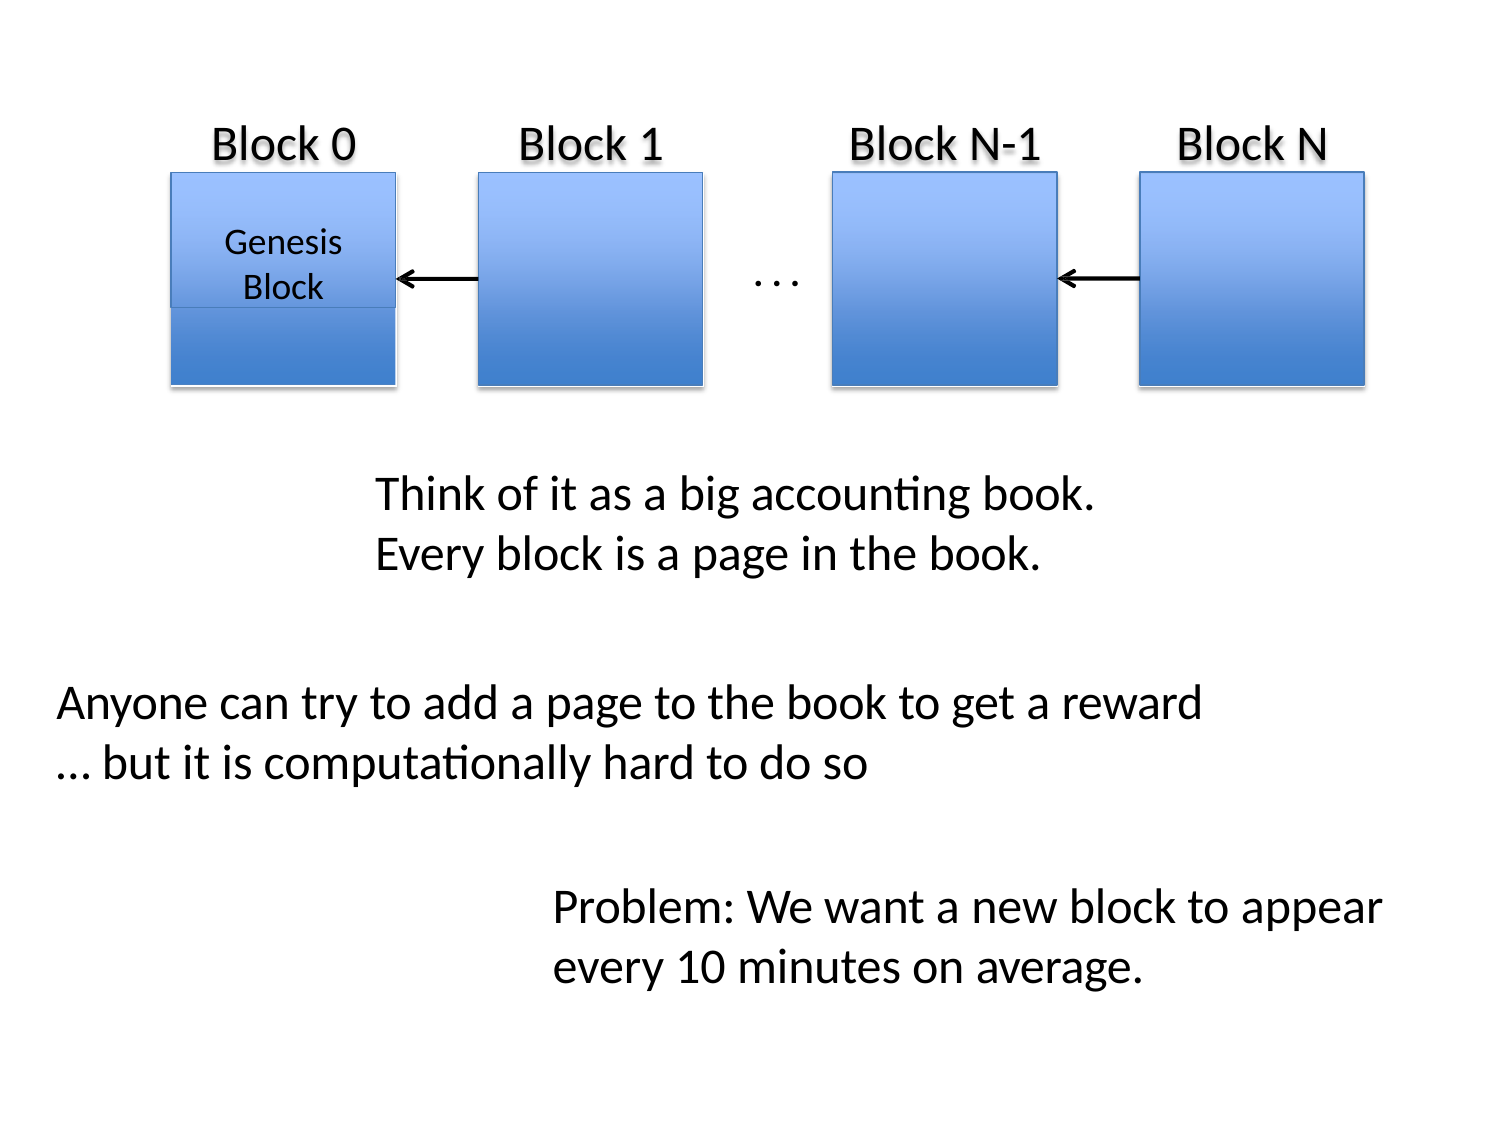

# Block 0
Block N-1
Block N
Block 1
Genesis
Block
. . .
Think of it as a big accounting book.
Every block is a page in the book.
Anyone can try to add a page to the book to get a reward
… but it is computationally hard to do so
Problem: We want a new block to appear
every 10 minutes on average.